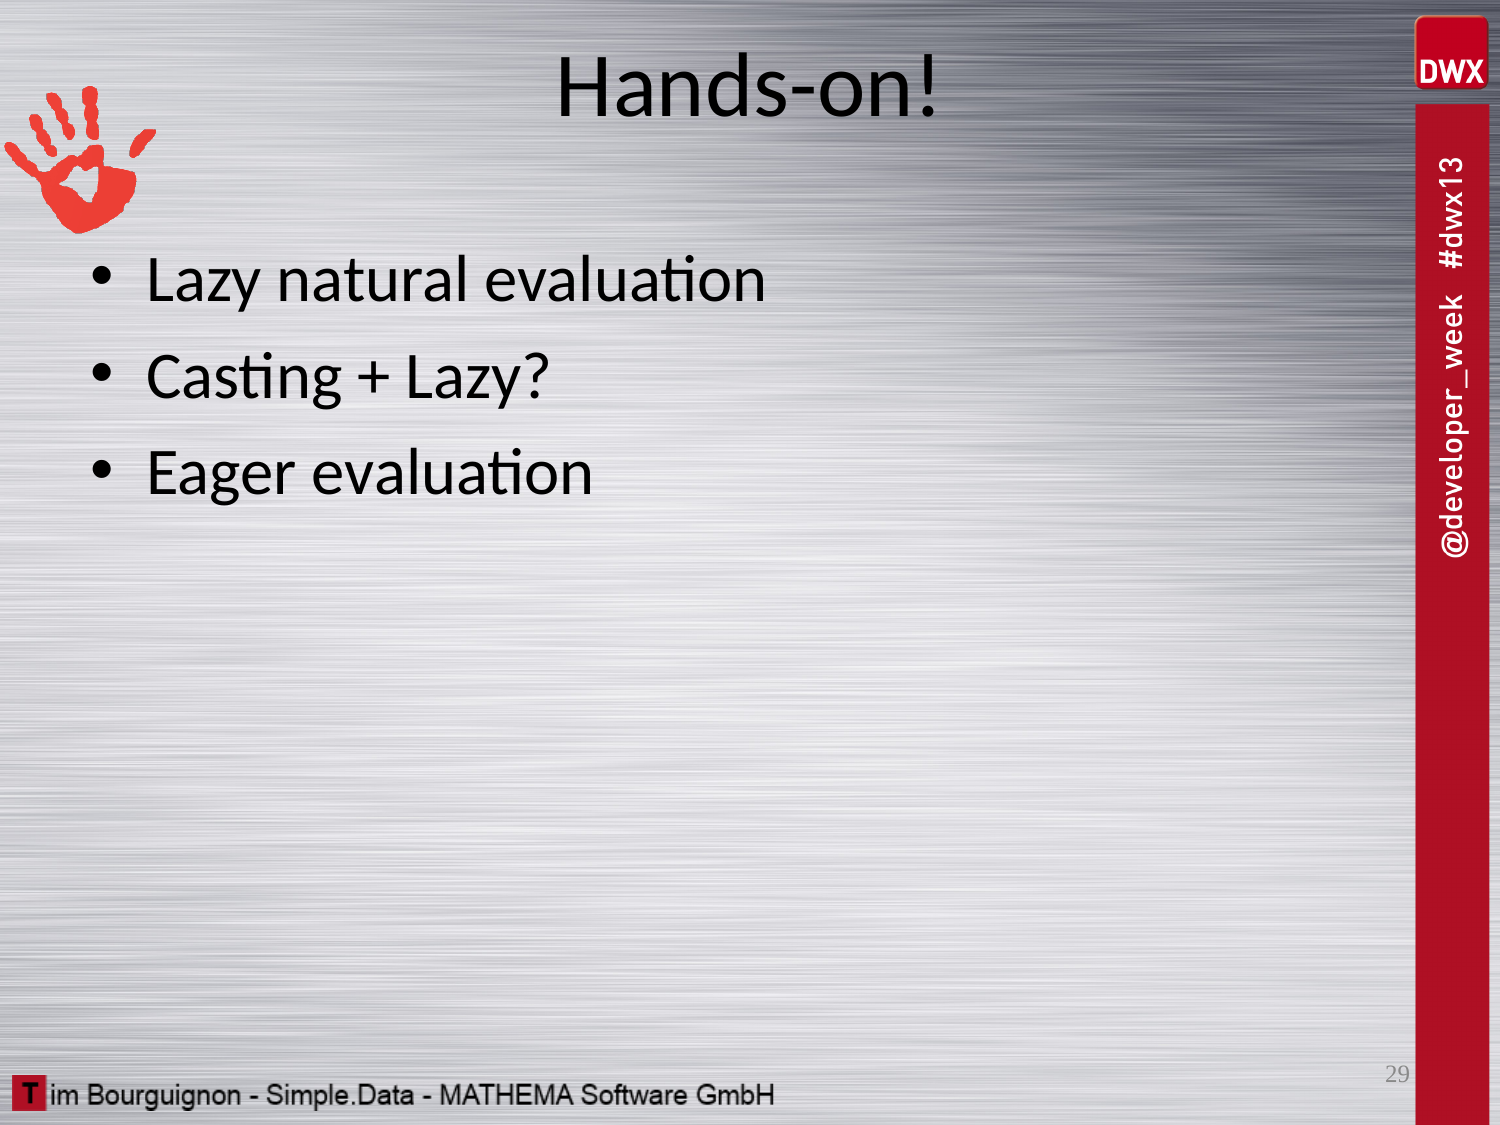

# Hands-on!
Lazy natural evaluation
Casting + Lazy?
Eager evaluation
29